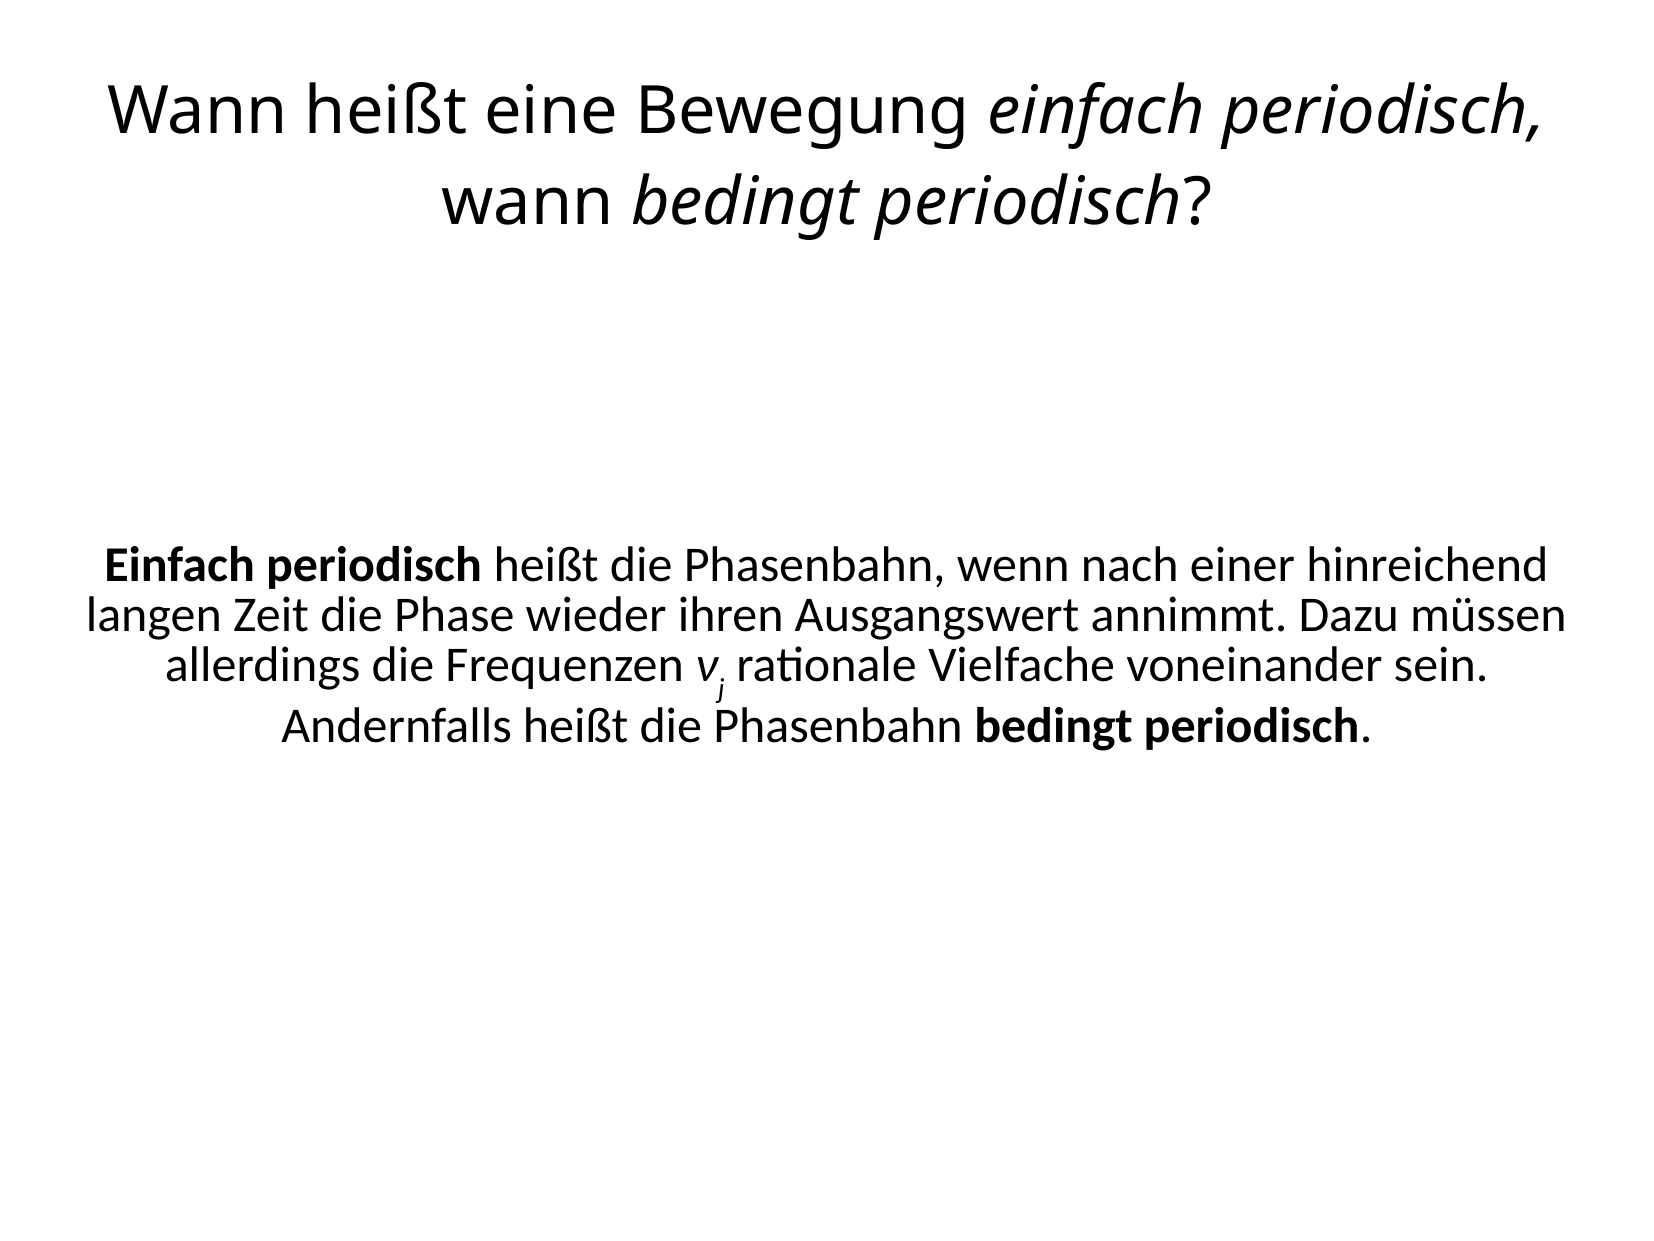

# Wann heißt eine Bewegung einfach periodisch, wann bedingt periodisch?
Einfach periodisch heißt die Phasenbahn, wenn nach einer hinreichend langen Zeit die Phase wieder ihren Ausgangswert annimmt. Dazu müssen allerdings die Frequenzen νj rationale Vielfache voneinander sein. Andernfalls heißt die Phasenbahn bedingt periodisch.